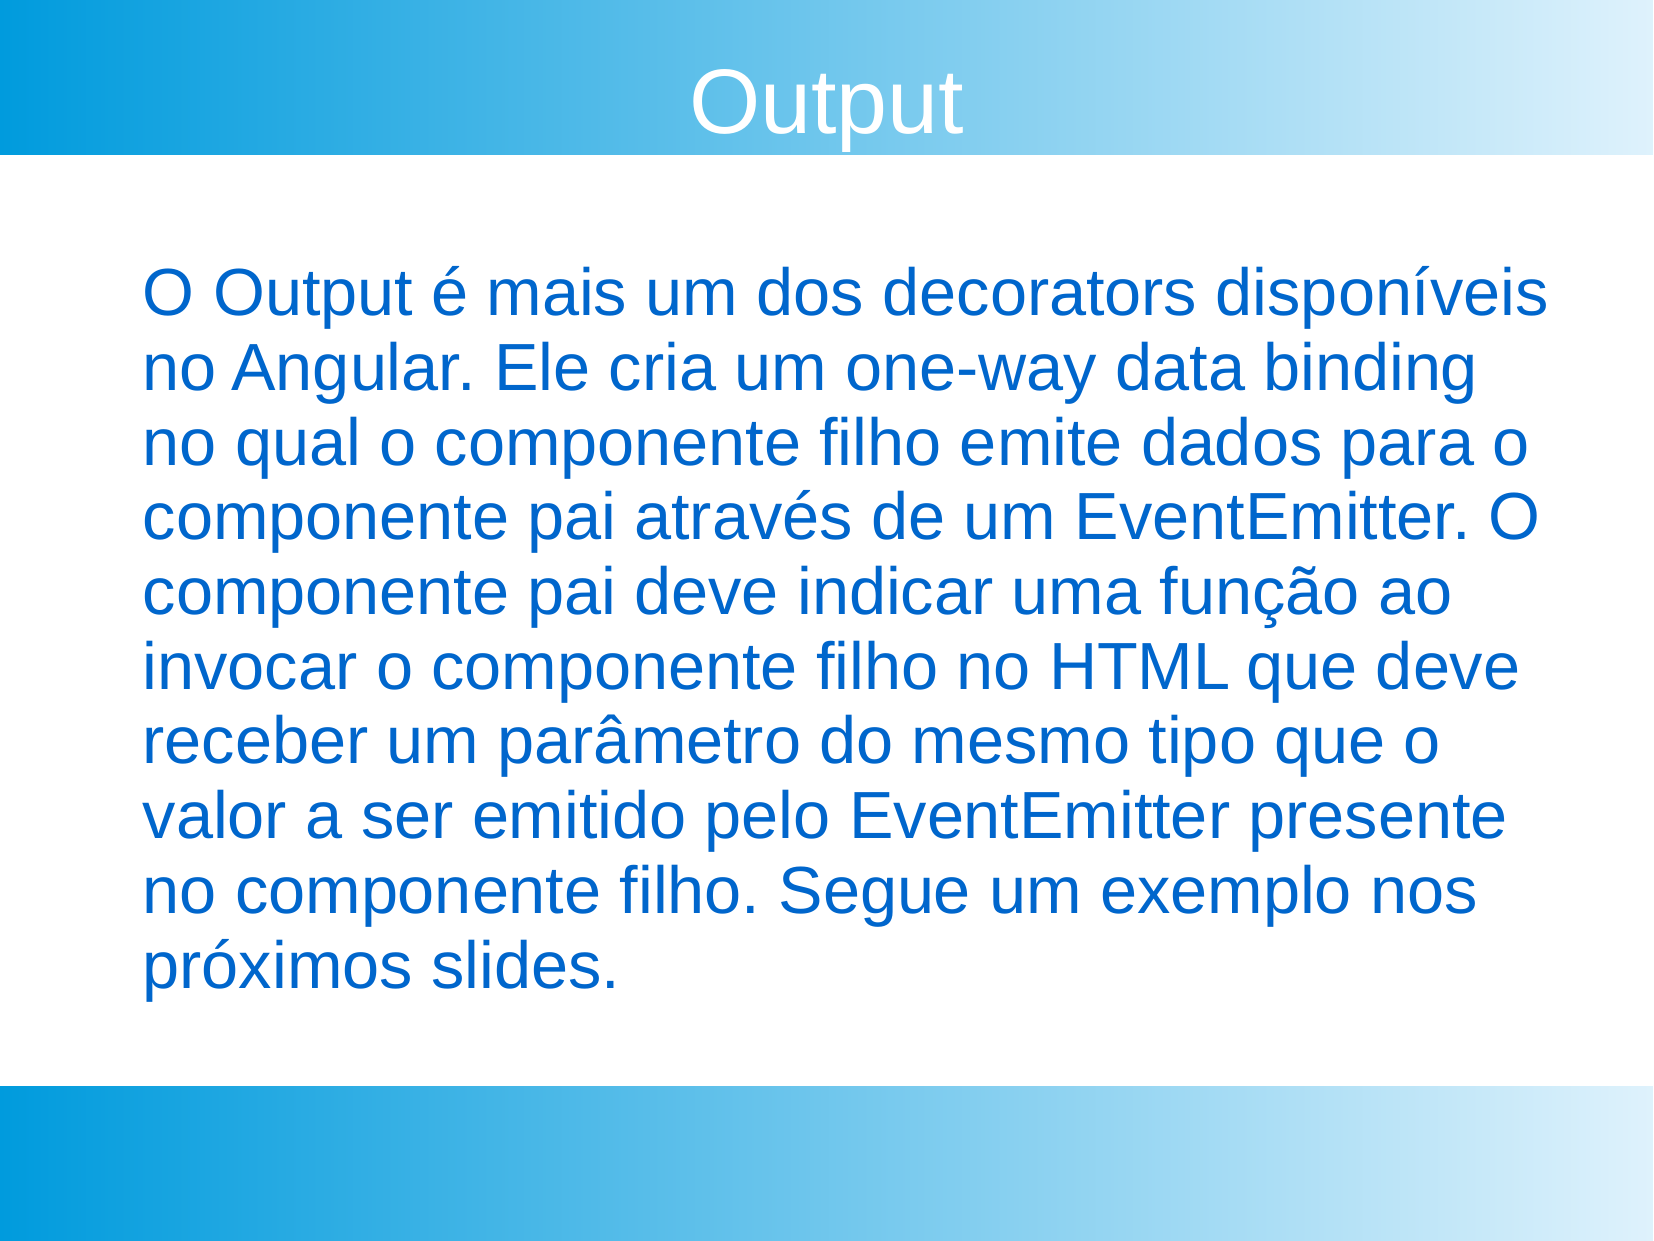

# Output
O Output é mais um dos decorators disponíveis no Angular. Ele cria um one-way data binding no qual o componente filho emite dados para o componente pai através de um EventEmitter. O componente pai deve indicar uma função ao invocar o componente filho no HTML que deve receber um parâmetro do mesmo tipo que o valor a ser emitido pelo EventEmitter presente no componente filho. Segue um exemplo nos próximos slides.